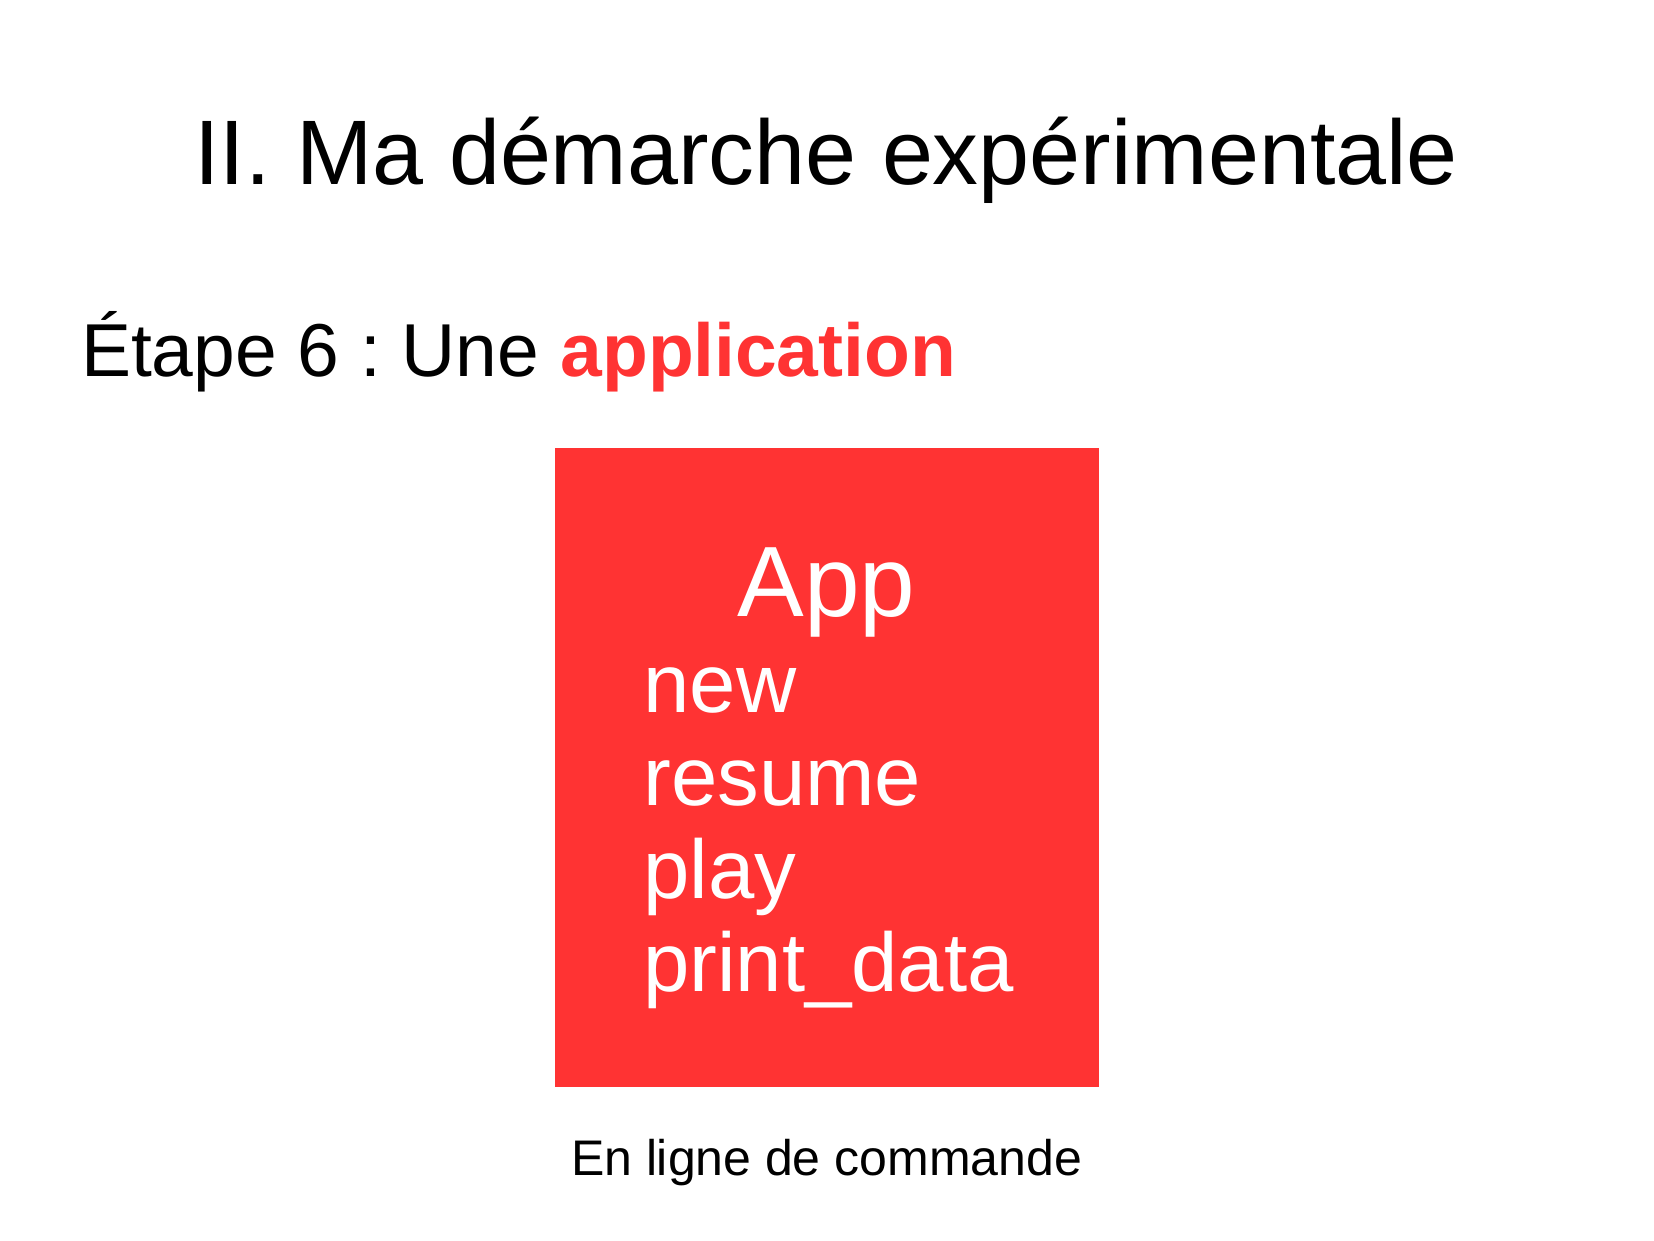

# II. Ma démarche expérimentale
Étape 6 : Une application
App
	new
	resume
	play
	print_data
En ligne de commande